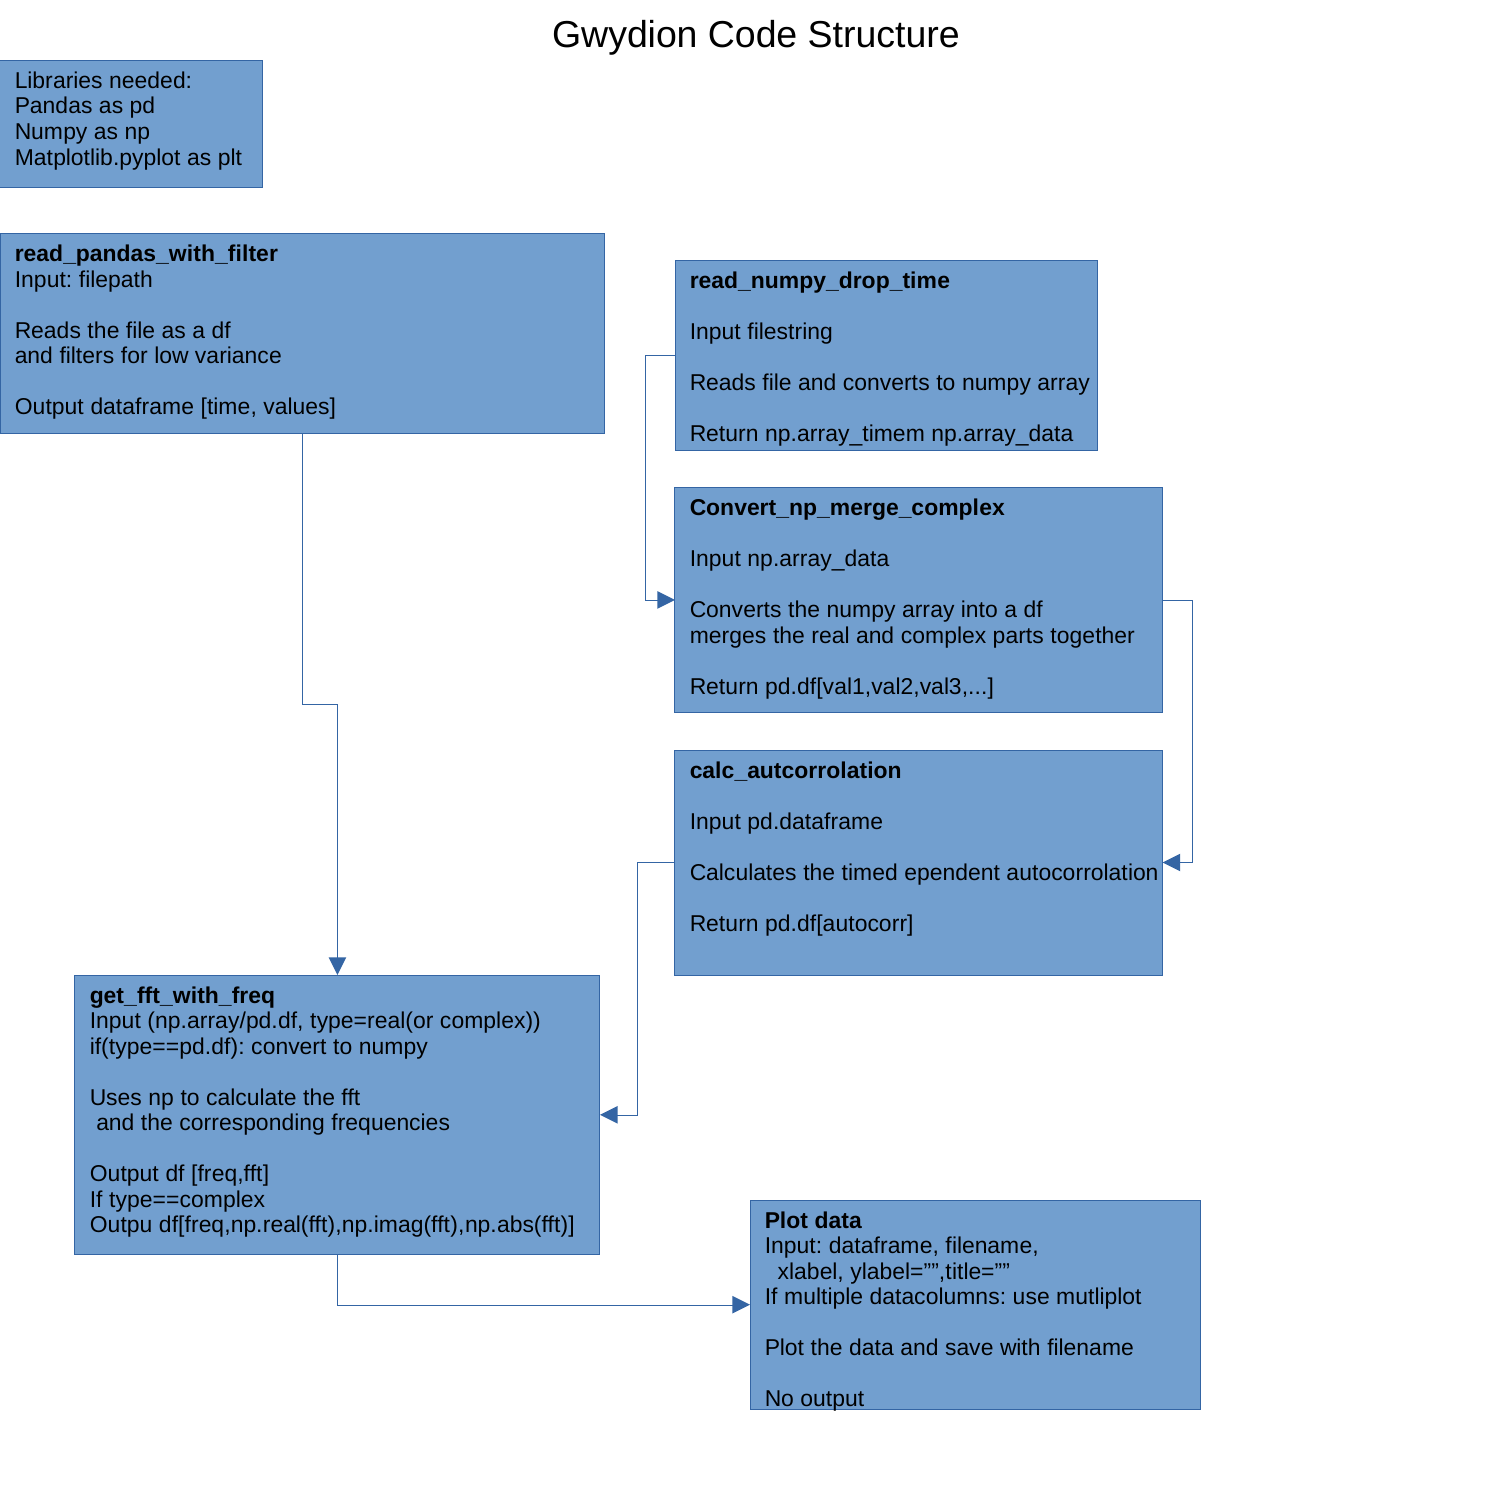

# Gwydion Code Structure
Libraries needed:
Pandas as pd
Numpy as np
Matplotlib.pyplot as plt
read_pandas_with_filter
Input: filepath
Reads the file as a df
and filters for low variance
Output dataframe [time, values]
read_numpy_drop_time
Input filestring
Reads file and converts to numpy array
Return np.array_timem np.array_data
Convert_np_merge_complex
Input np.array_data
Converts the numpy array into a df
merges the real and complex parts together
Return pd.df[val1,val2,val3,...]
calc_autcorrolation
Input pd.dataframe
Calculates the timed ependent autocorrolation
Return pd.df[autocorr]
get_fft_with_freq
Input (np.array/pd.df, type=real(or complex))
if(type==pd.df): convert to numpy
Uses np to calculate the fft
 and the corresponding frequencies
Output df [freq,fft]
If type==complex
Outpu df[freq,np.real(fft),np.imag(fft),np.abs(fft)]
Plot data
Input: dataframe, filename,
 xlabel, ylabel=””,title=””
If multiple datacolumns: use mutliplot
Plot the data and save with filename
No output